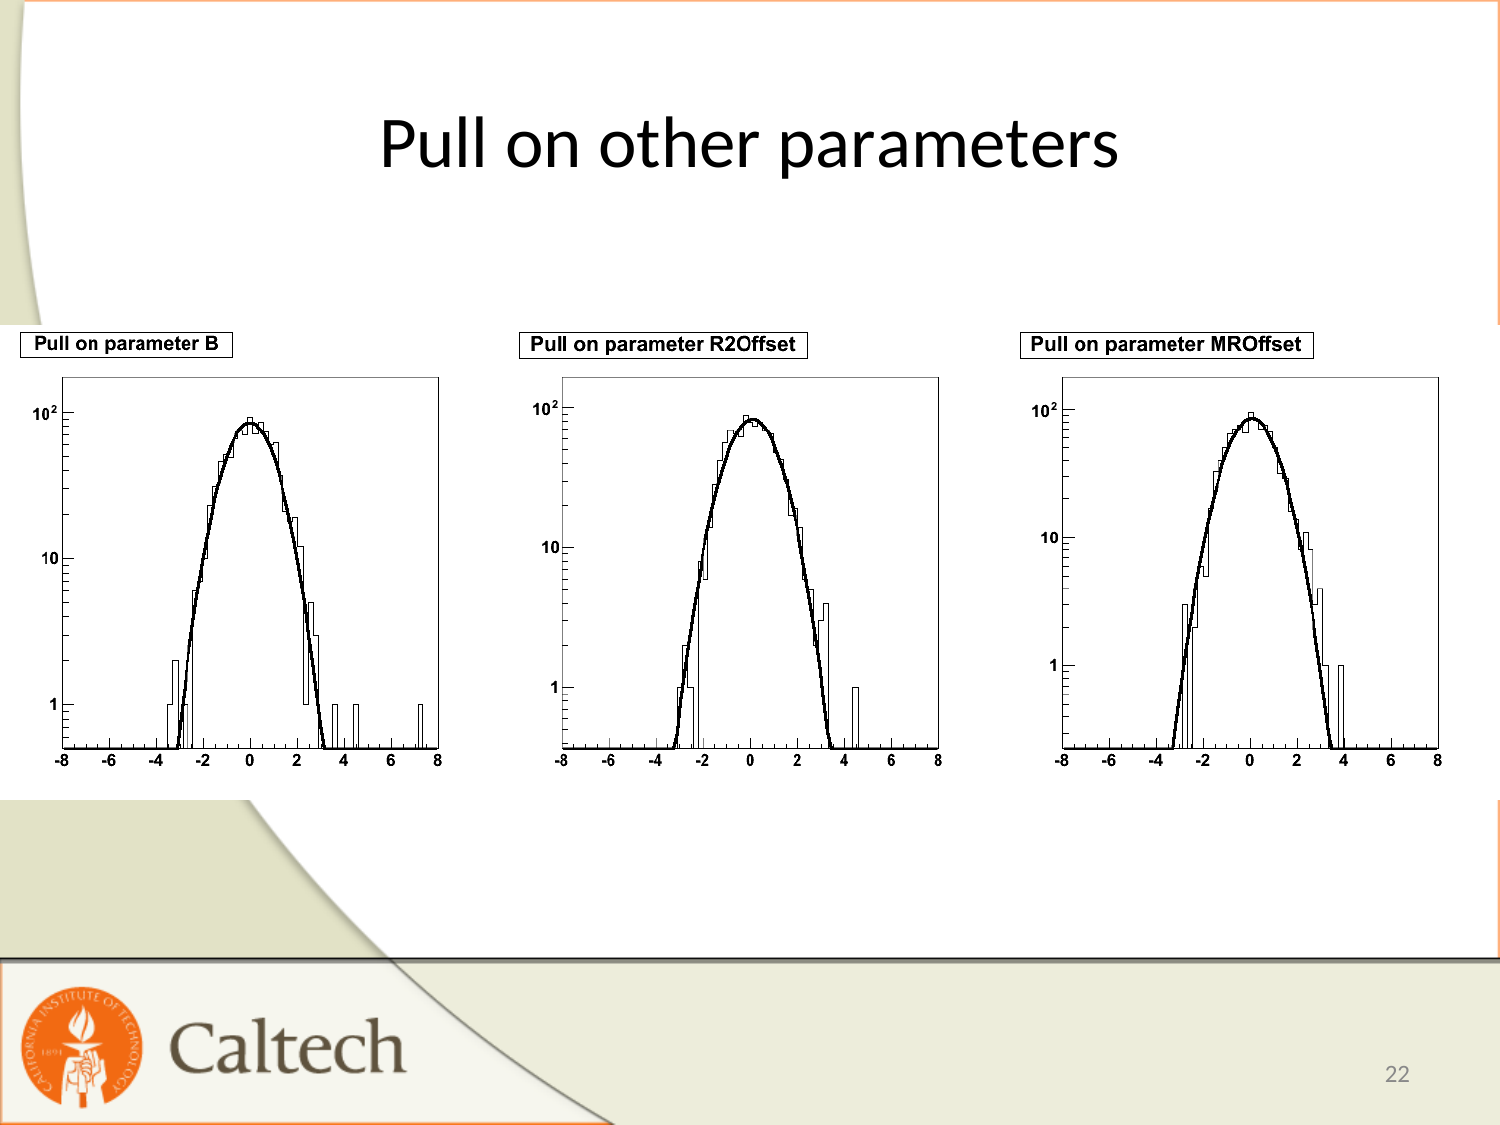

# Pull on other parameters
Yi Chen, LQ3 Meeting, June 17, 2011
22